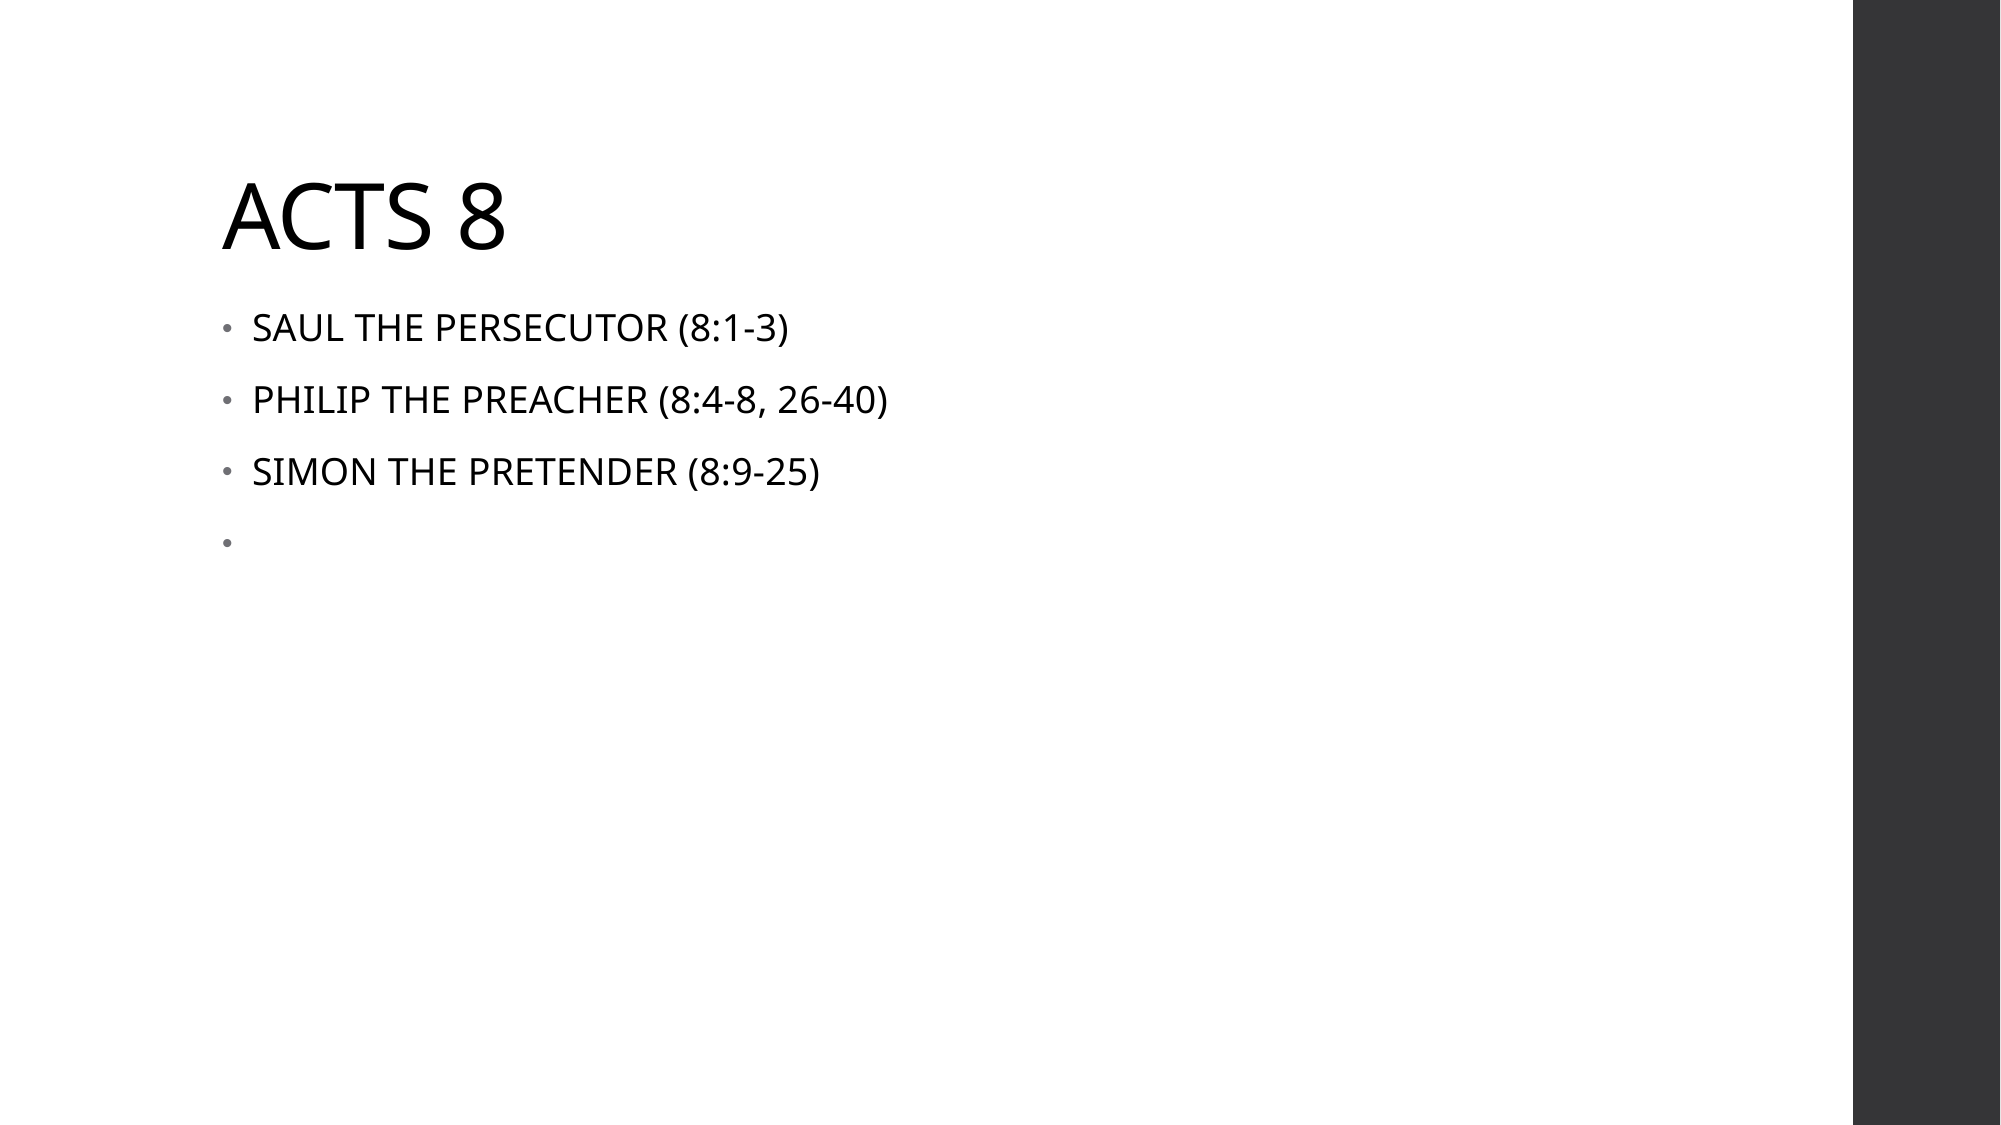

# ACTS 8
SAUL THE PERSECUTOR (8:1-3)
PHILIP THE PREACHER (8:4-8, 26-40)
SIMON THE PRETENDER (8:9-25)